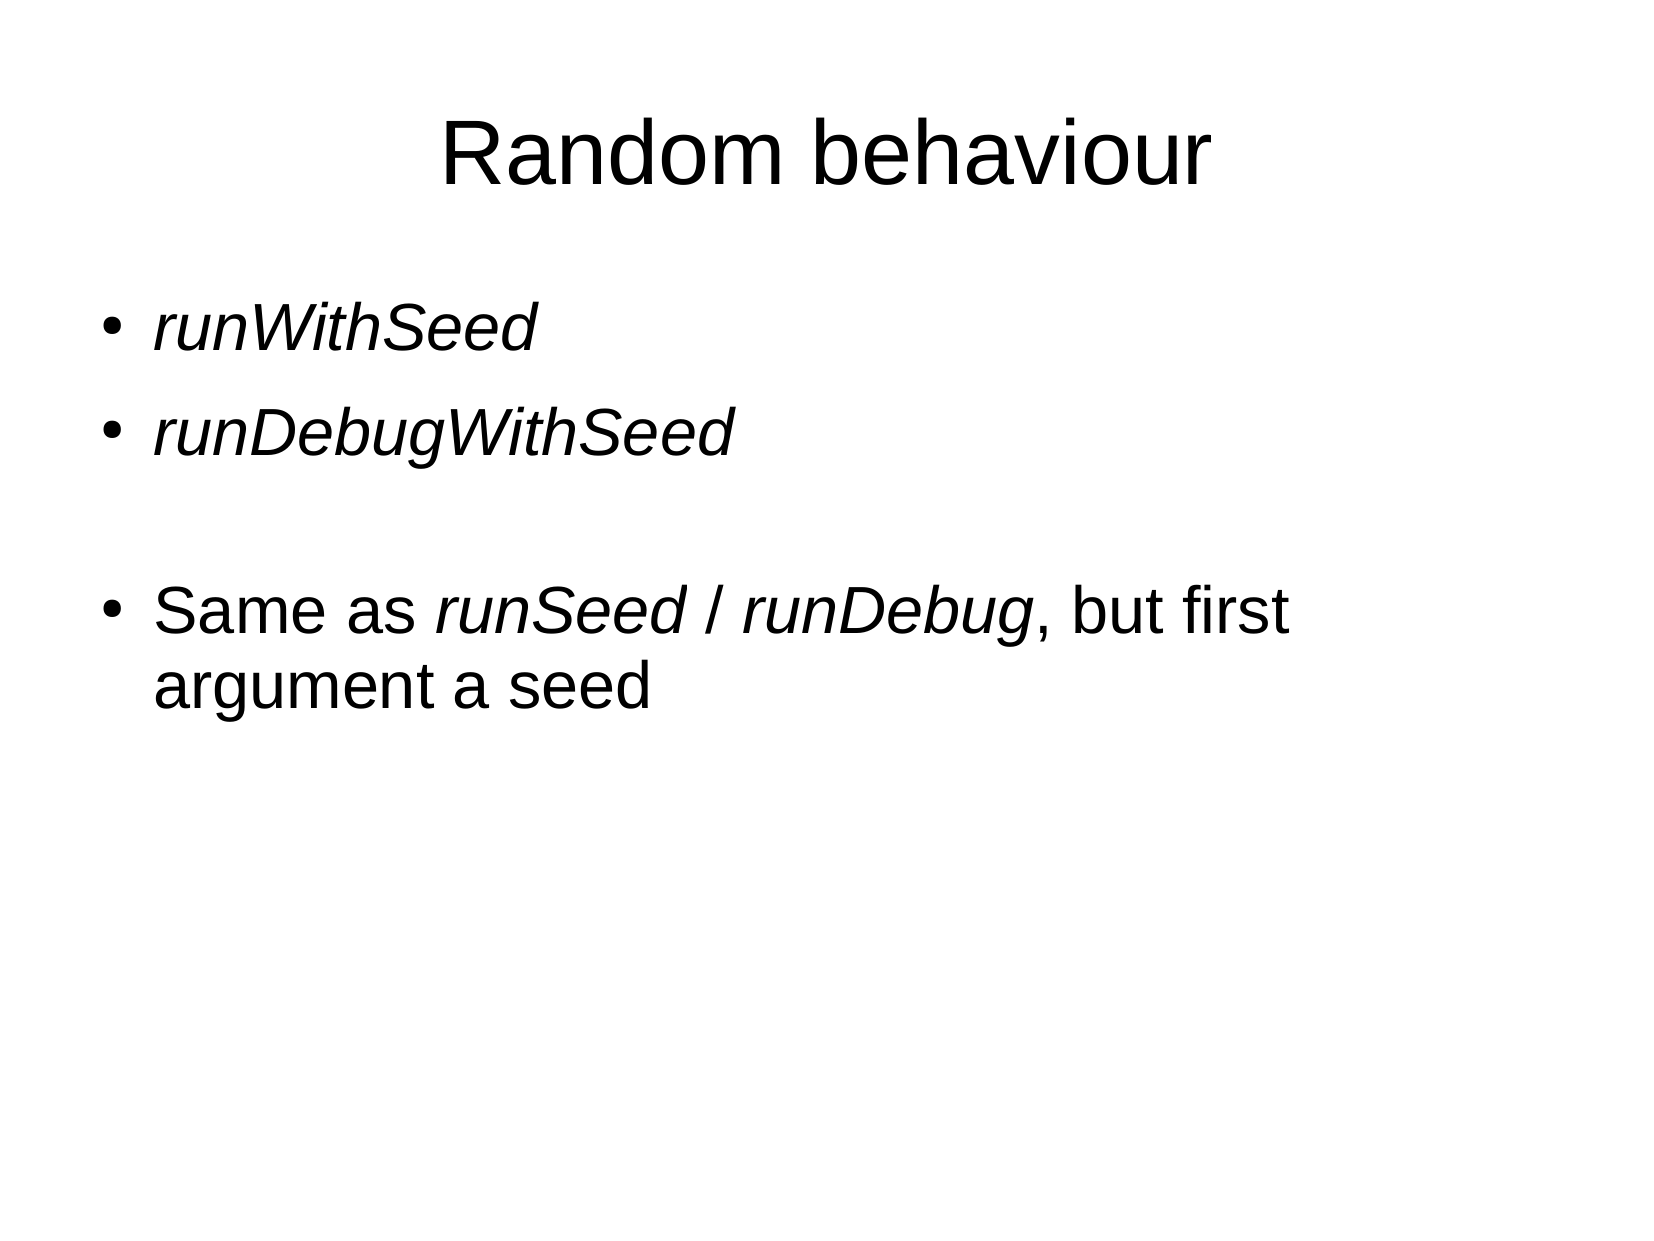

# Random behaviour
runWithSeed
runDebugWithSeed
Same as runSeed / runDebug, but first argument a seed